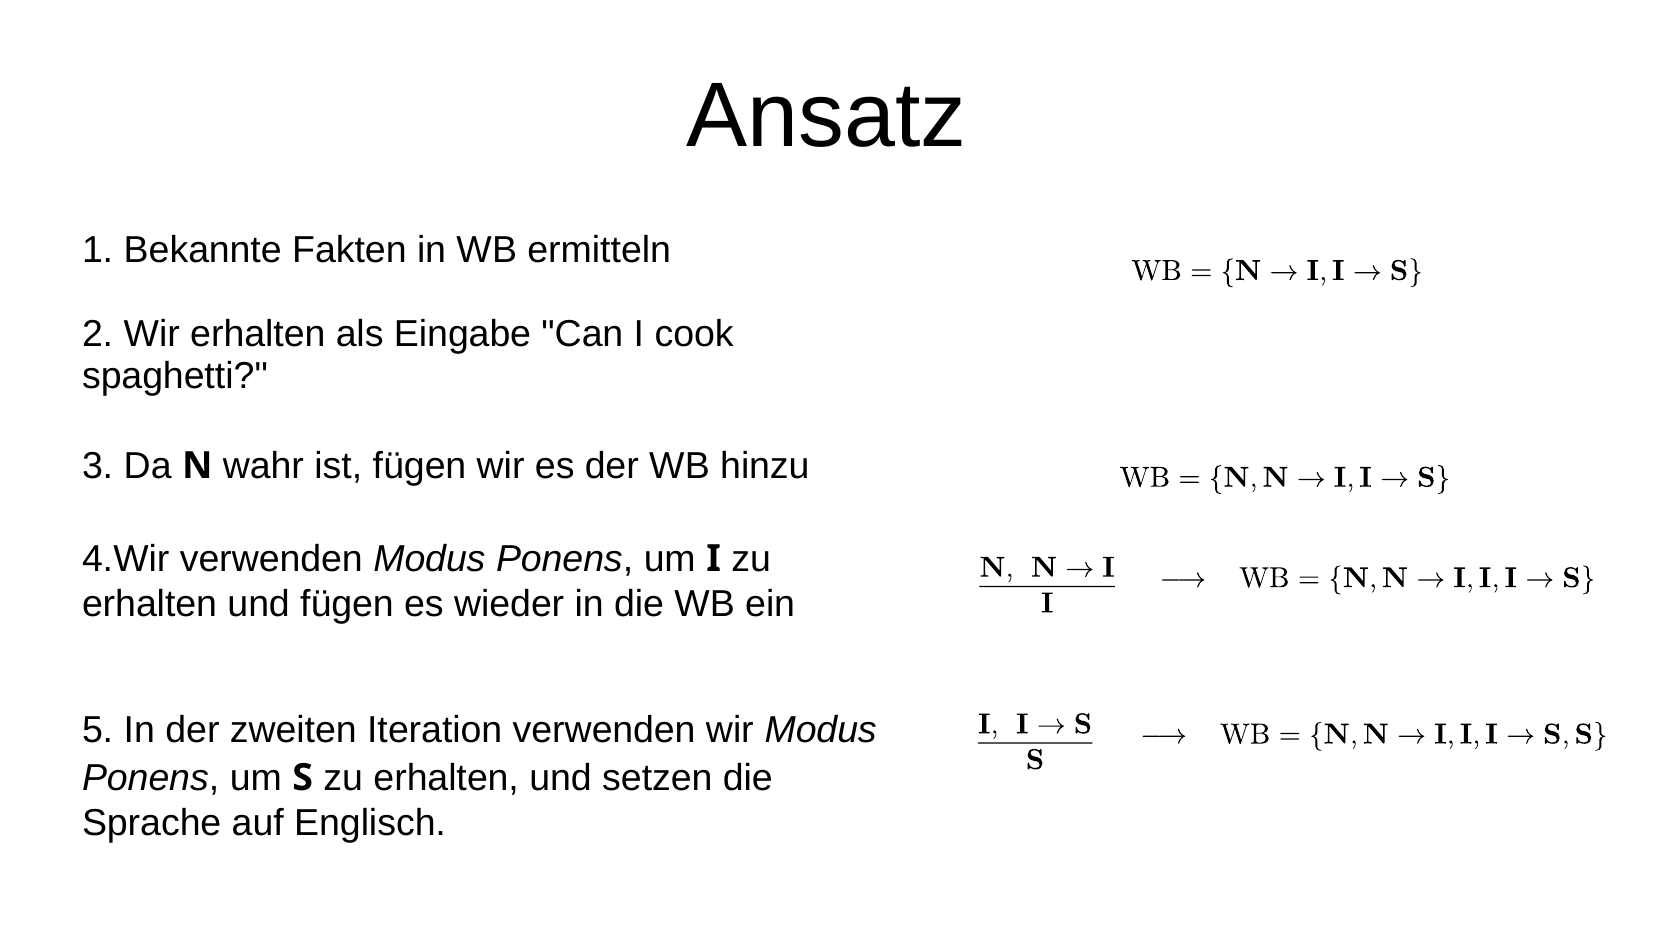

# Ansatz
1. Bekannte Fakten in WB ermitteln
2. Wir erhalten als Eingabe "Can I cook spaghetti?"
3. Da N wahr ist, fügen wir es der WB hinzu
4.Wir verwenden Modus Ponens, um I zu erhalten und fügen es wieder in die WB ein
5. In der zweiten Iteration verwenden wir Modus Ponens, um S zu erhalten, und setzen die Sprache auf Englisch.